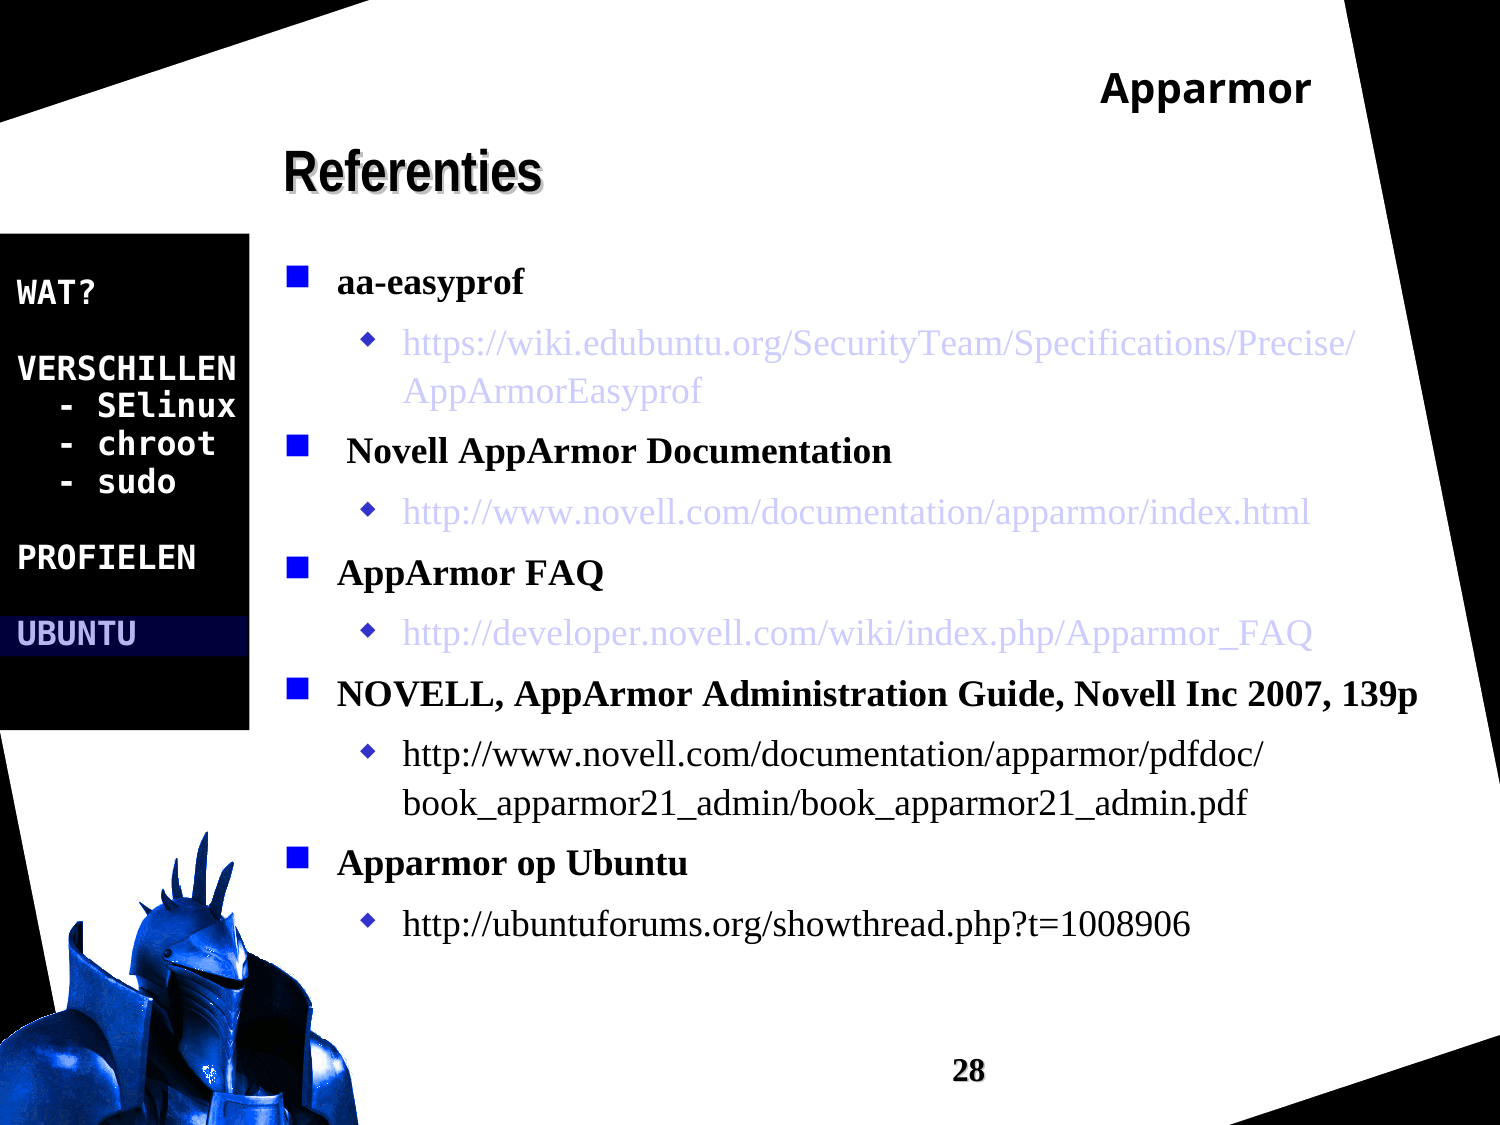

# Referenties
aa-easyprof
https://wiki.edubuntu.org/SecurityTeam/Specifications/Precise/AppArmorEasyprof
 Novell AppArmor Documentation
http://www.novell.com/documentation/apparmor/index.html
AppArmor FAQ
http://developer.novell.com/wiki/index.php/Apparmor_FAQ
NOVELL, AppArmor Administration Guide, Novell Inc 2007, 139p
http://www.novell.com/documentation/apparmor/pdfdoc/book_apparmor21_admin/book_apparmor21_admin.pdf
Apparmor op Ubuntu
http://ubuntuforums.org/showthread.php?t=1008906